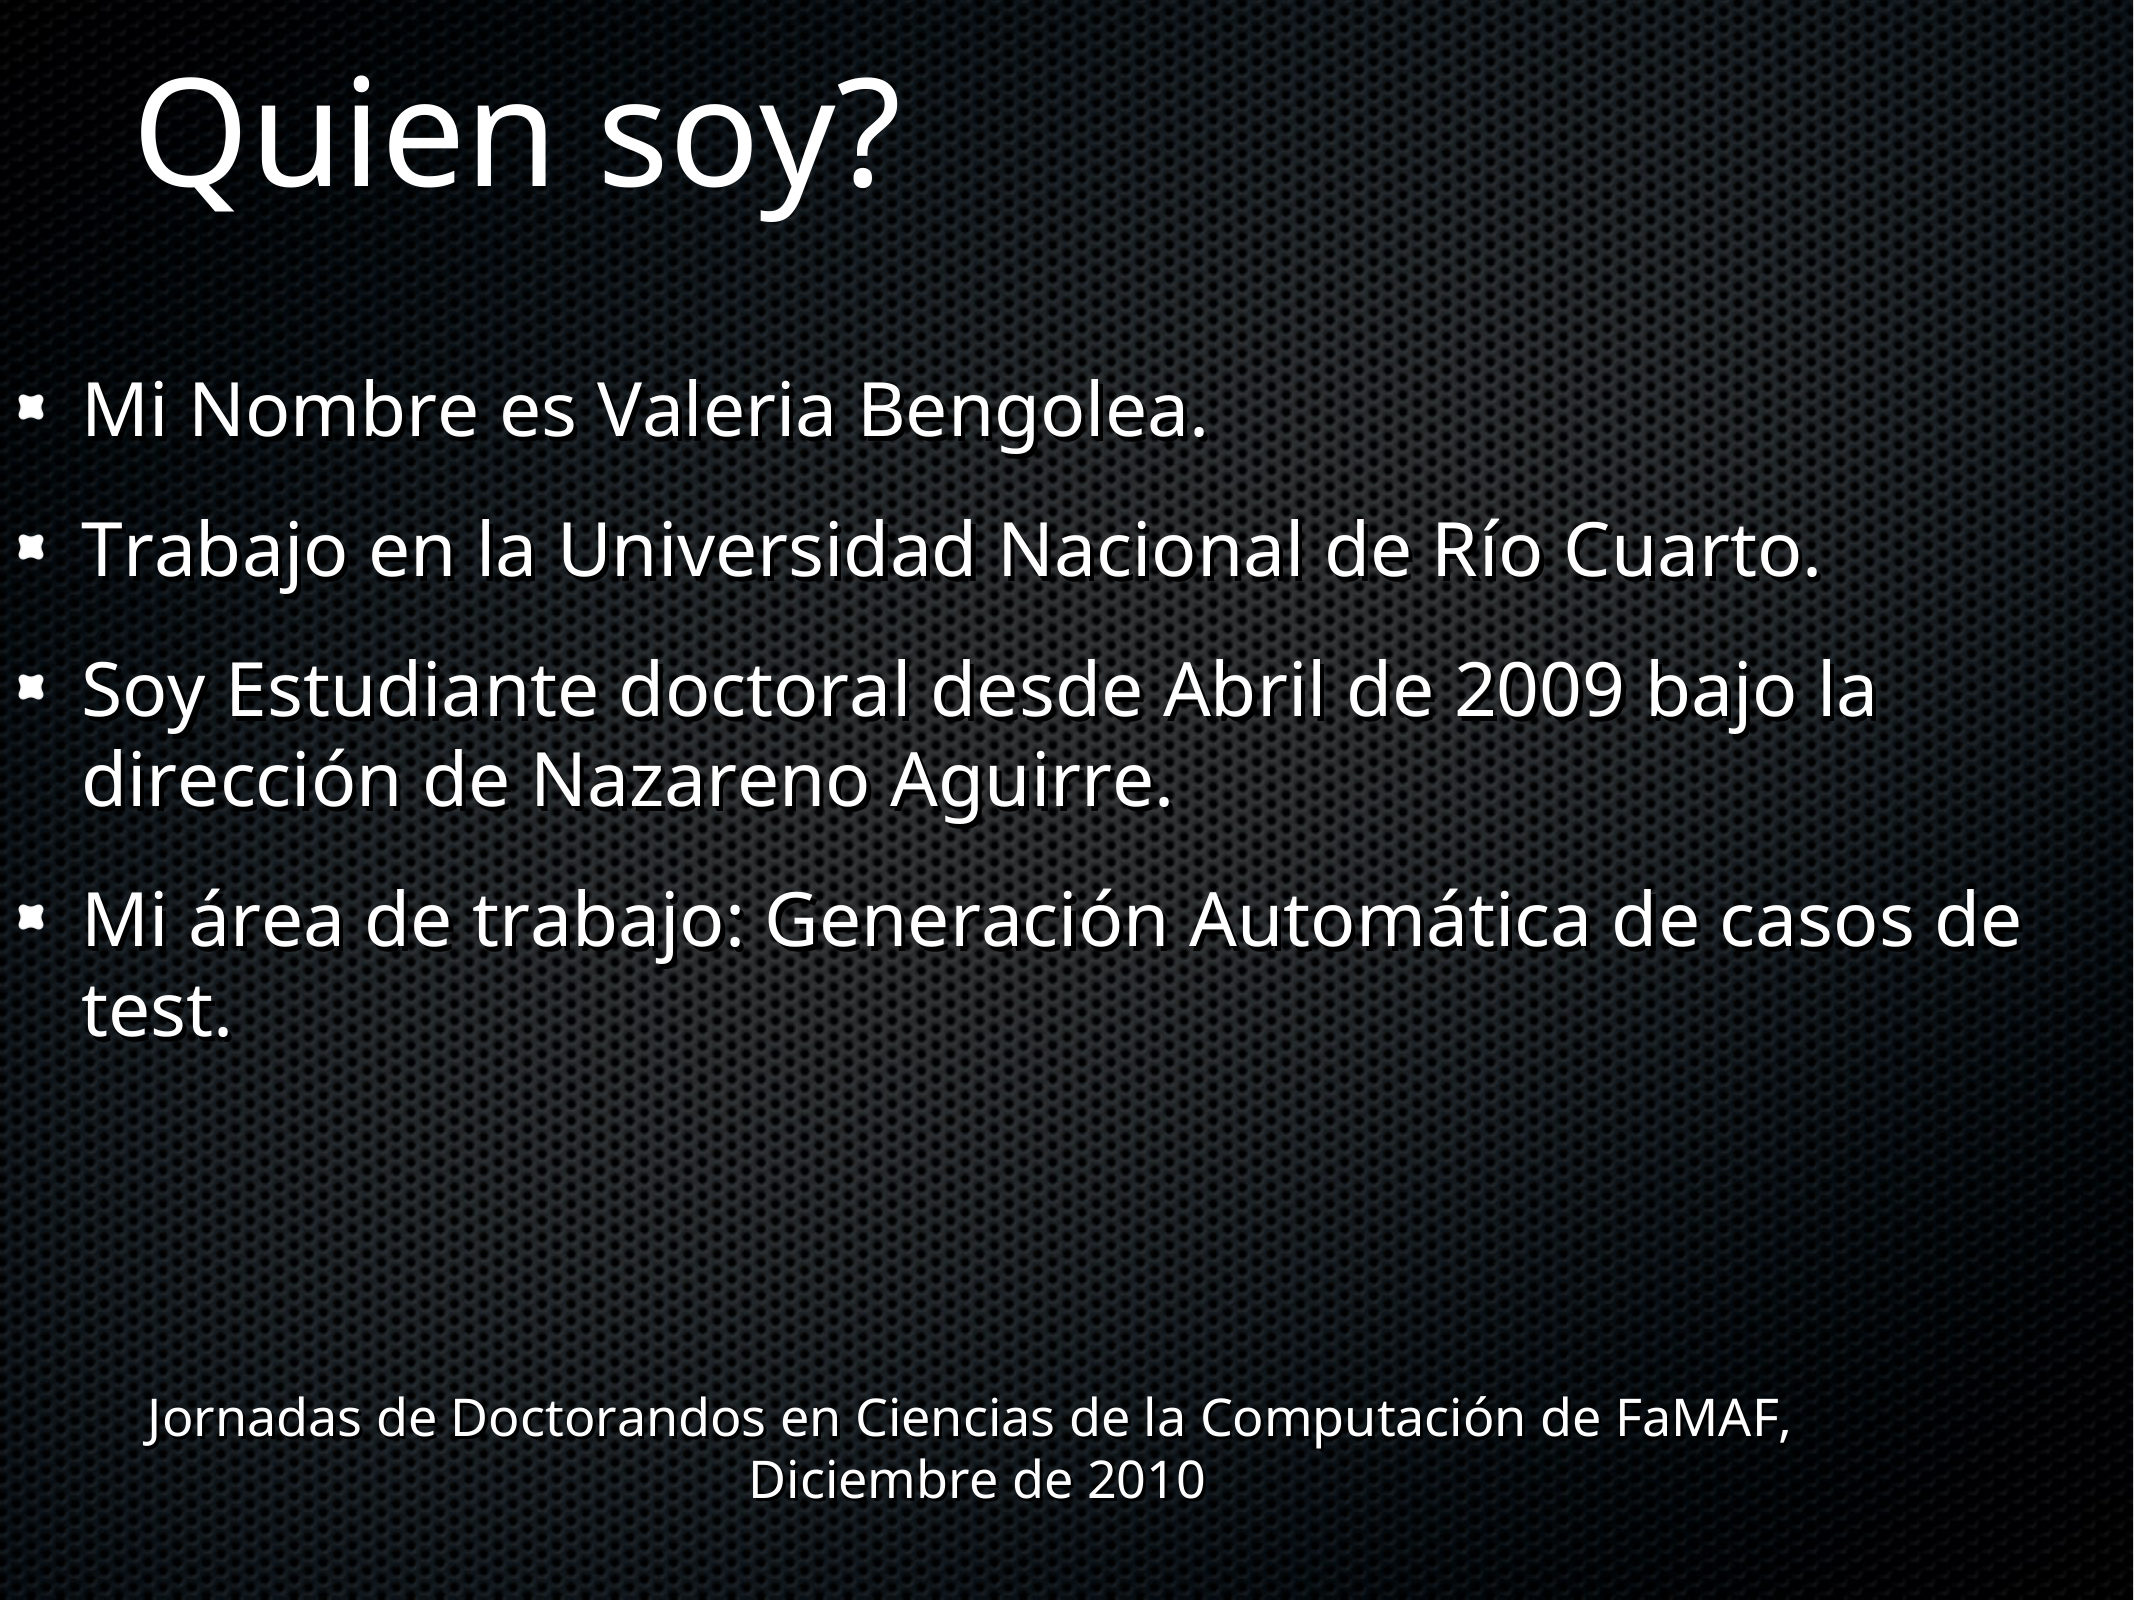

Quien soy?
Mi Nombre es Valeria Bengolea.
Trabajo en la Universidad Nacional de Río Cuarto.
Soy Estudiante doctoral desde Abril de 2009 bajo la dirección de Nazareno Aguirre.
Mi área de trabajo: Generación Automática de casos de test.
Jornadas de Doctorandos en Ciencias de la Computación de FaMAF, Diciembre de 2010